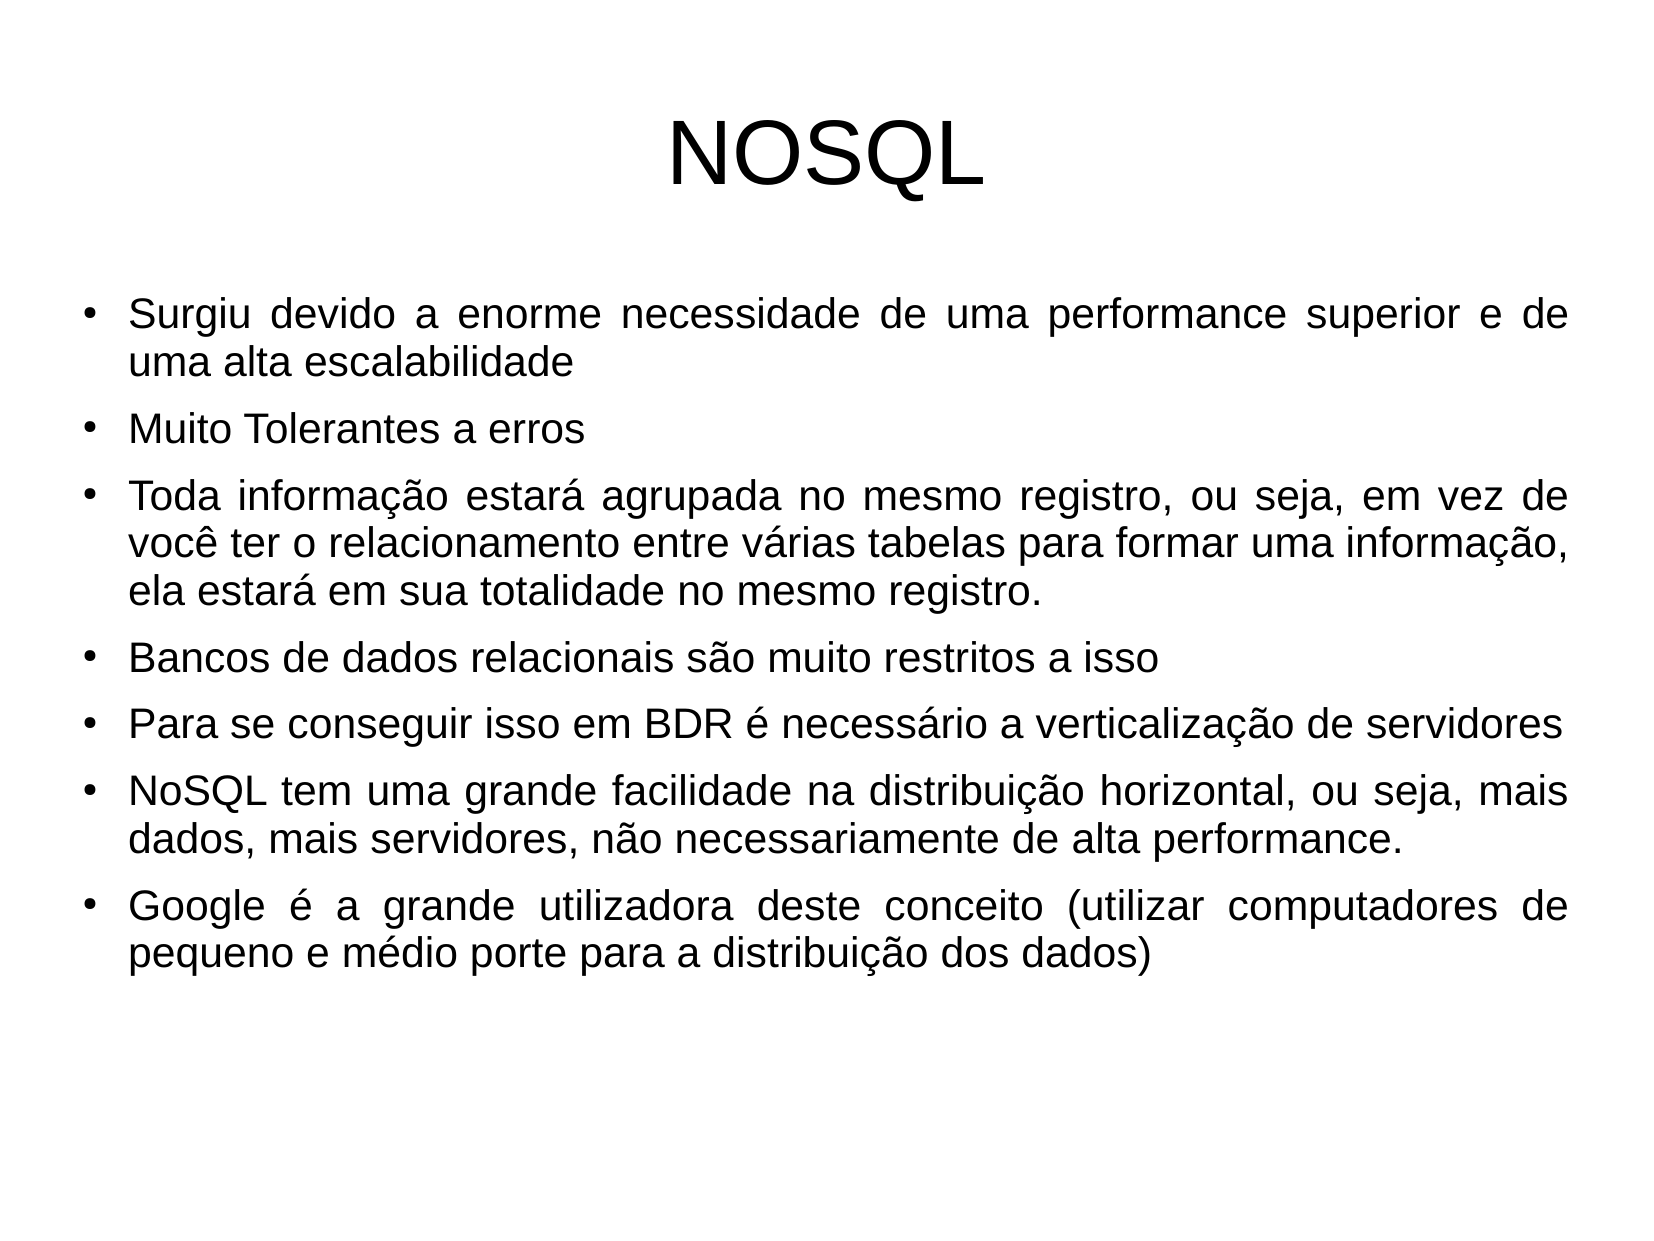

# NOSQL
Surgiu devido a enorme necessidade de uma performance superior e de uma alta escalabilidade
Muito Tolerantes a erros
Toda informação estará agrupada no mesmo registro, ou seja, em vez de você ter o relacionamento entre várias tabelas para formar uma informação, ela estará em sua totalidade no mesmo registro.
Bancos de dados relacionais são muito restritos a isso
Para se conseguir isso em BDR é necessário a verticalização de servidores
NoSQL tem uma grande facilidade na distribuição horizontal, ou seja, mais dados, mais servidores, não necessariamente de alta performance.
Google é a grande utilizadora deste conceito (utilizar computadores de pequeno e médio porte para a distribuição dos dados)